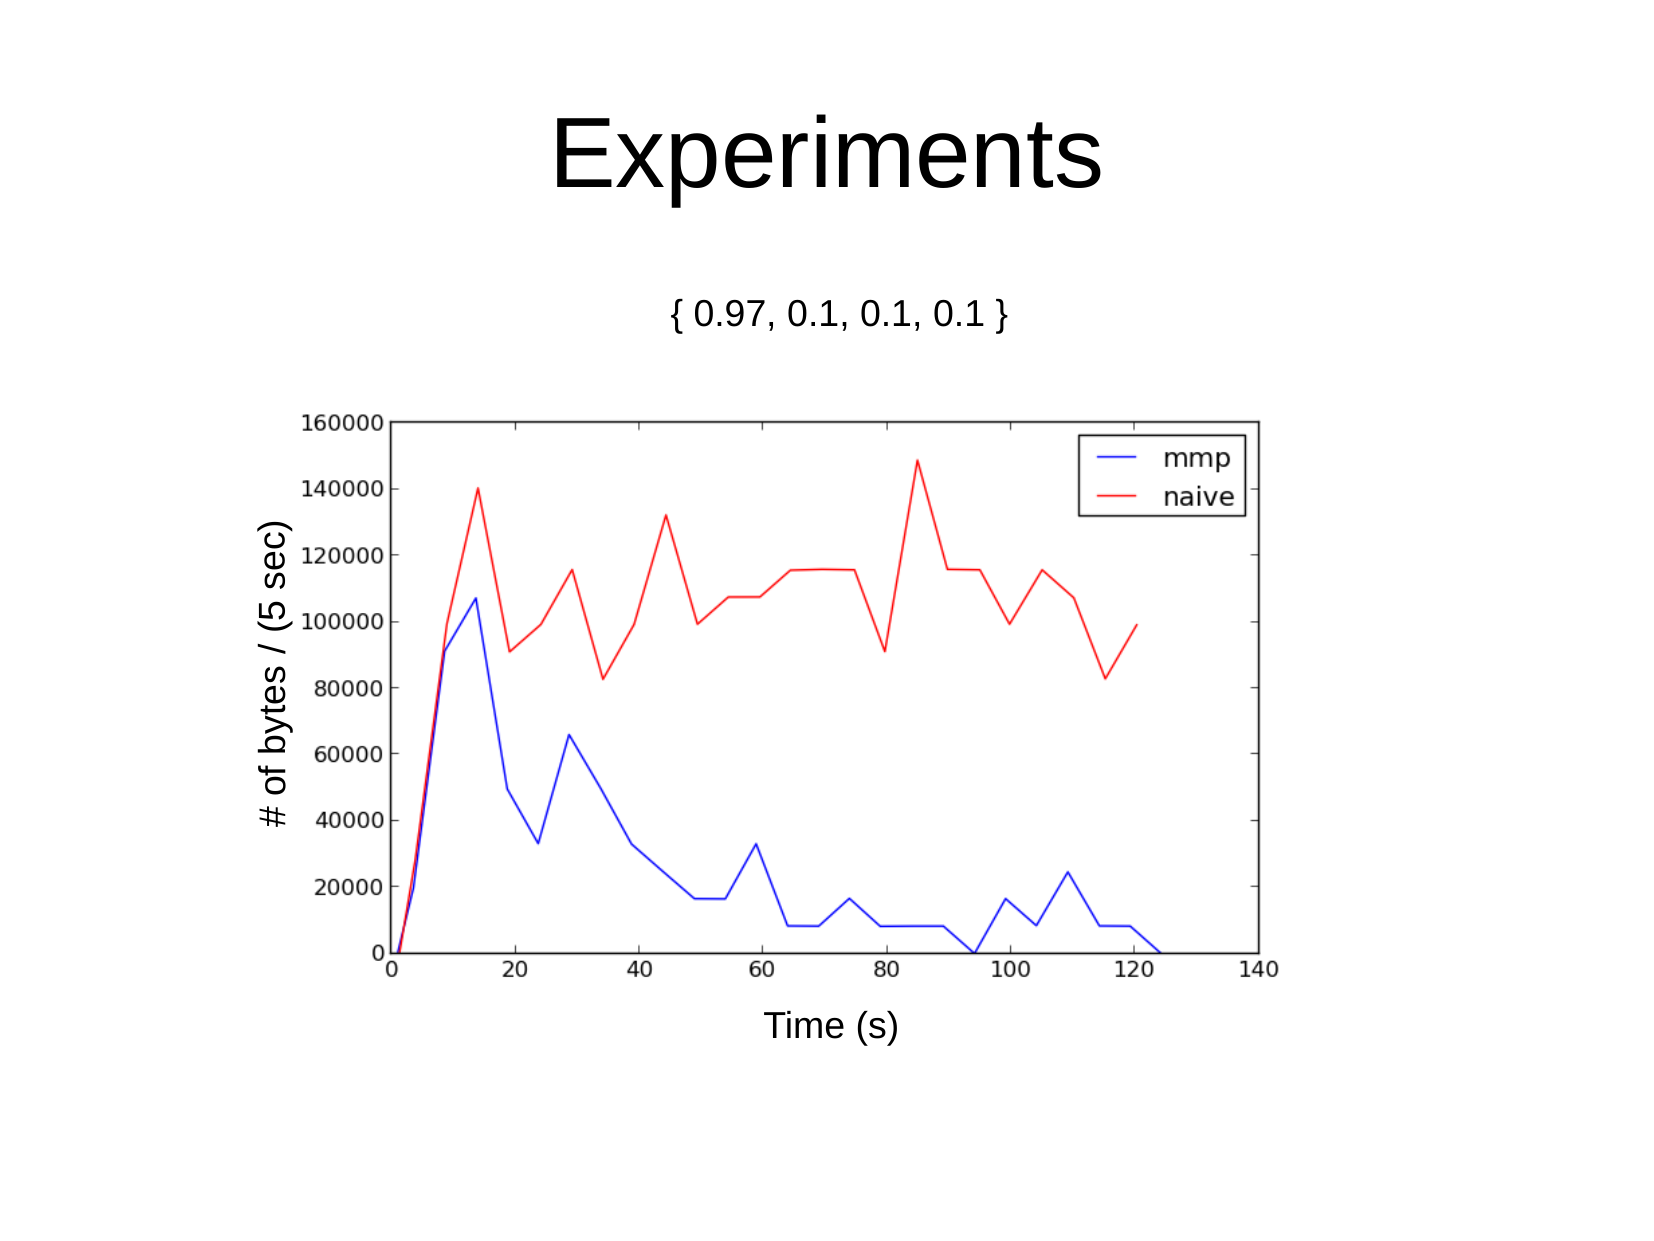

# Experiments
{ 0.97, 0.1, 0.1, 0.1 }
# of bytes / (5 sec)
Time (s)